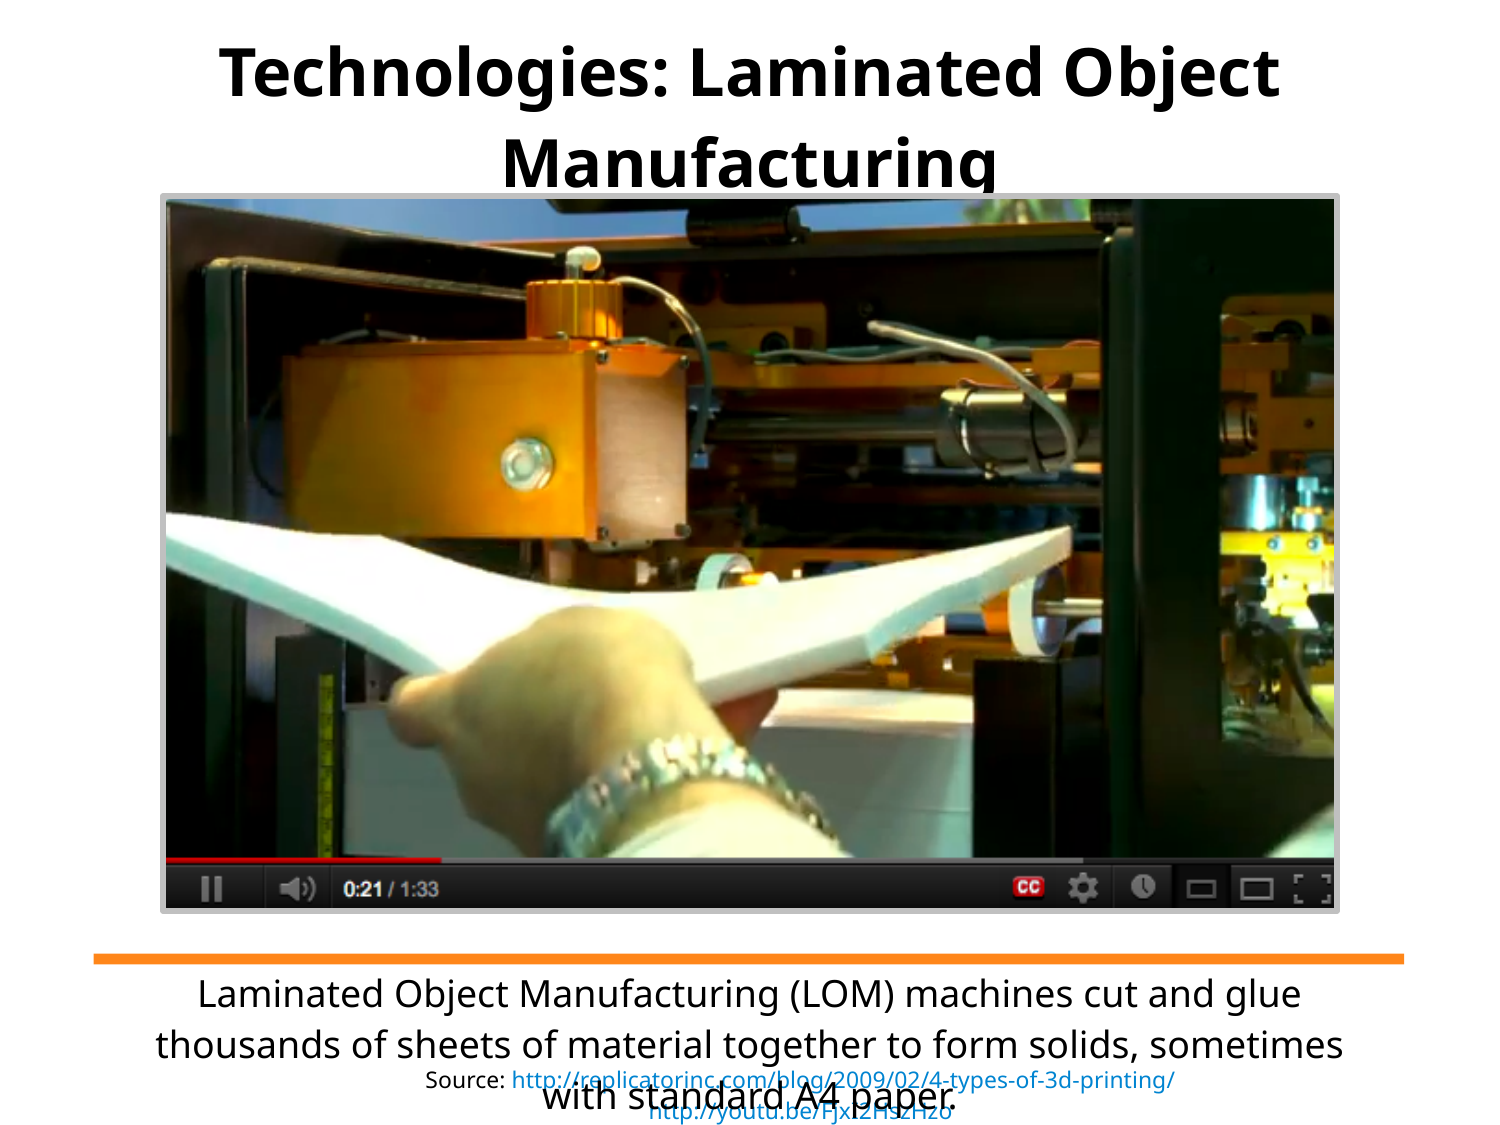

# Technologies: Laminated Object Manufacturing
Laminated Object Manufacturing (LOM) machines cut and glue thousands of sheets of material together to form solids, sometimes with standard A4 paper.
Source: http://replicatorinc.com/blog/2009/02/4-types-of-3d-printing/
http://youtu.be/FjxI2HszHzo